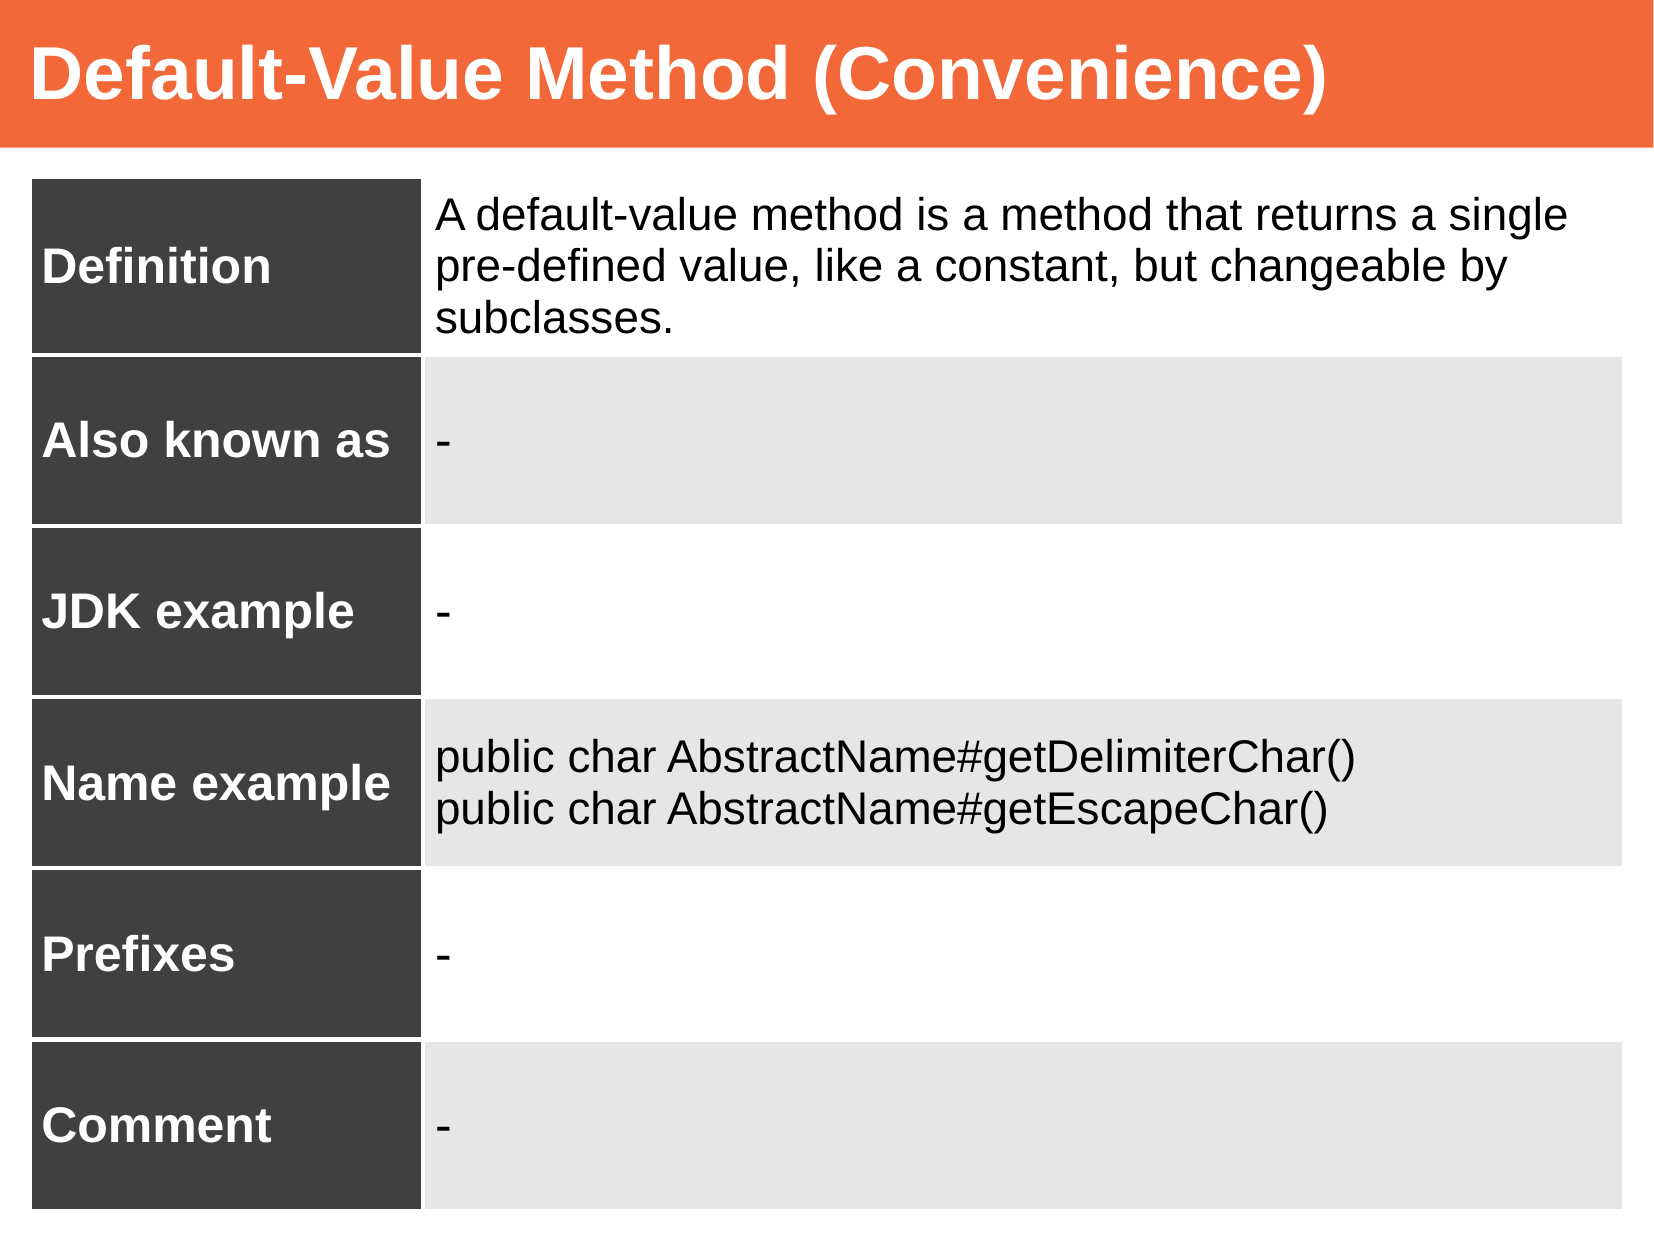

# Default-Value Method (Convenience)
| Definition | A default-value method is a method that returns a single pre-defined value, like a constant, but changeable by subclasses. |
| --- | --- |
| Also known as | - |
| JDK example | - |
| Name example | public char AbstractName#getDelimiterChar() public char AbstractName#getEscapeChar() |
| Prefixes | - |
| Comment | - |
Advanced Design and Programming
17
© 2018 Dirk Riehle - All Rights Reserved